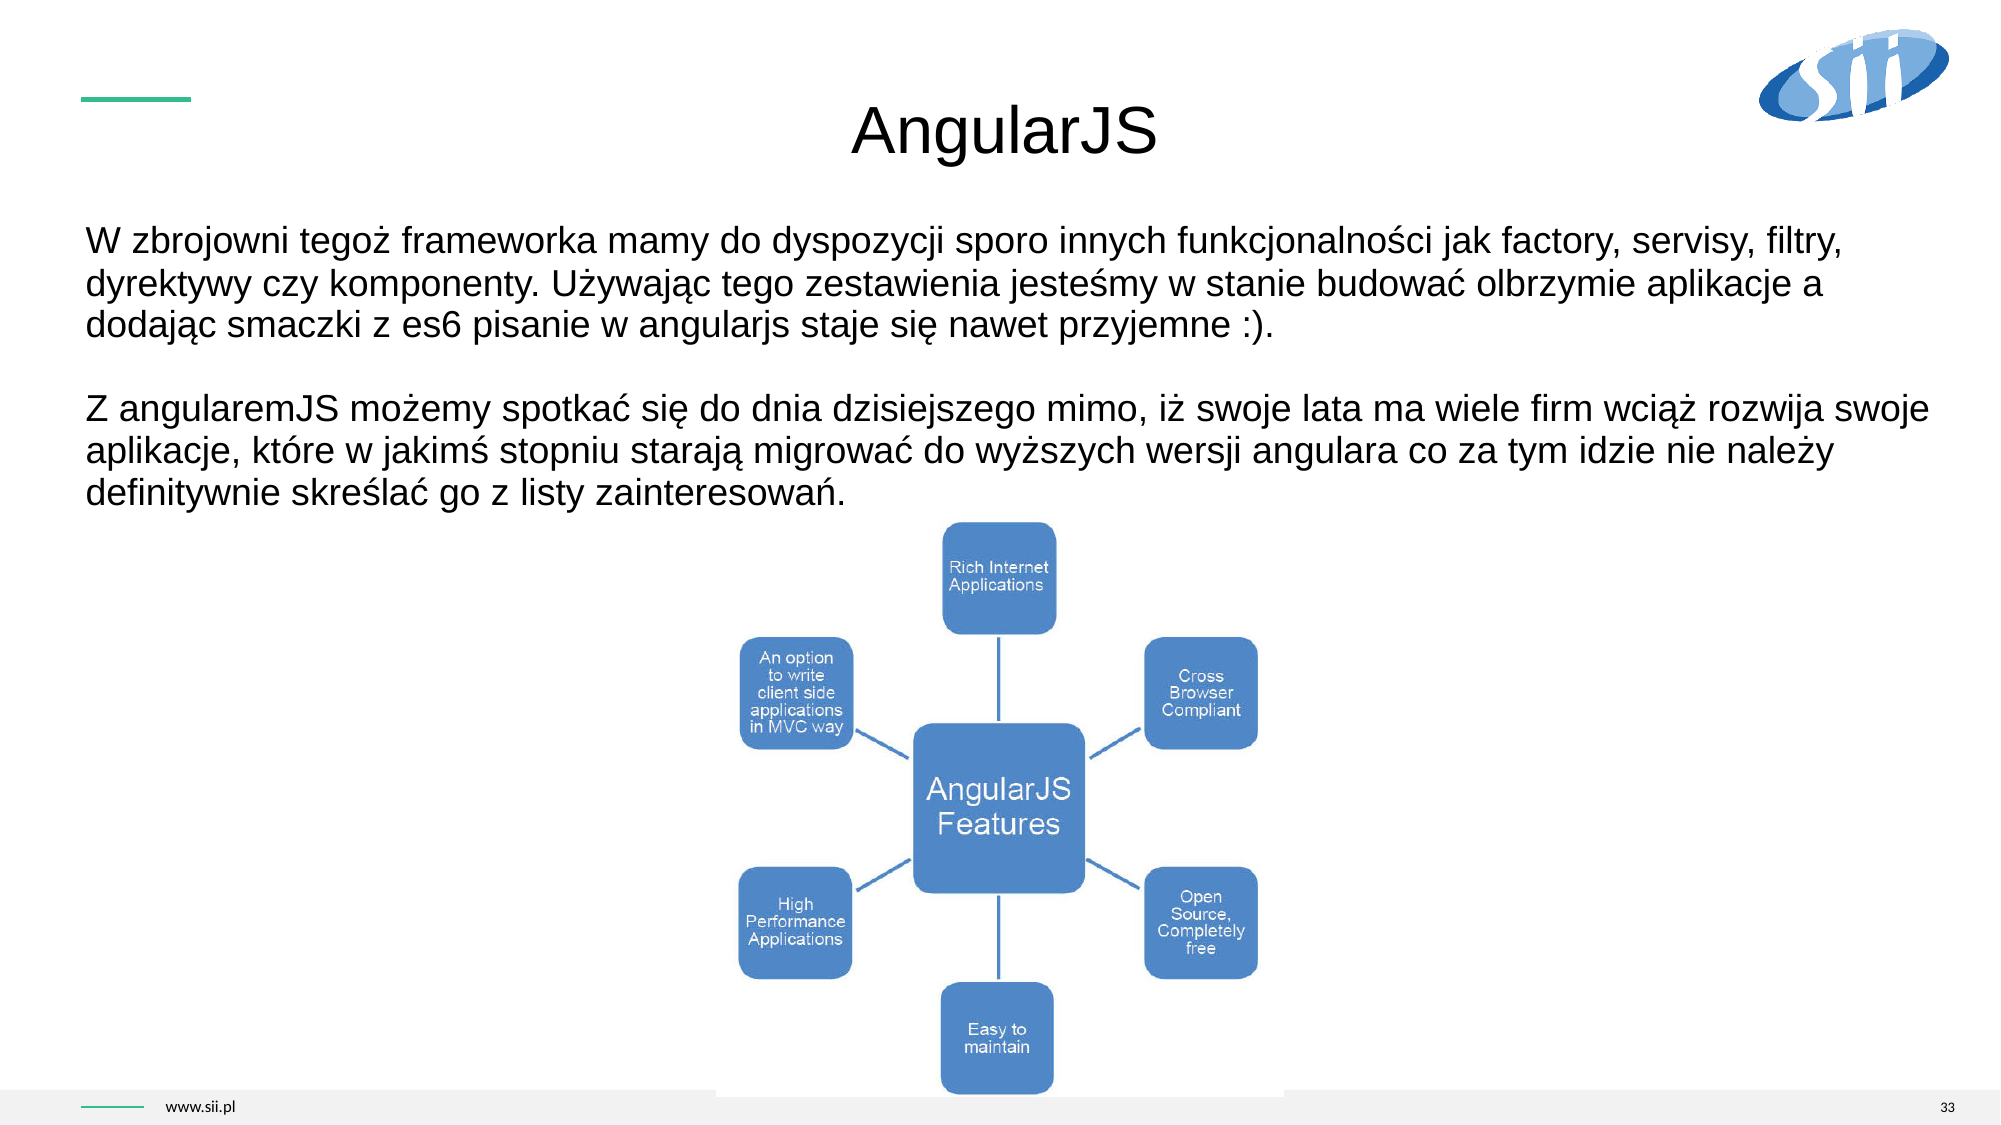

#
AngularJS
W zbrojowni tegoż frameworka mamy do dyspozycji sporo innych funkcjonalności jak factory, servisy, filtry, dyrektywy czy komponenty. Używając tego zestawienia jesteśmy w stanie budować olbrzymie aplikacje a dodając smaczki z es6 pisanie w angularjs staje się nawet przyjemne :).
Z angularemJS możemy spotkać się do dnia dzisiejszego mimo, iż swoje lata ma wiele firm wciąż rozwija swoje aplikacje, które w jakimś stopniu starają migrować do wyższych wersji angulara co za tym idzie nie należy definitywnie skreślać go z listy zainteresowań.